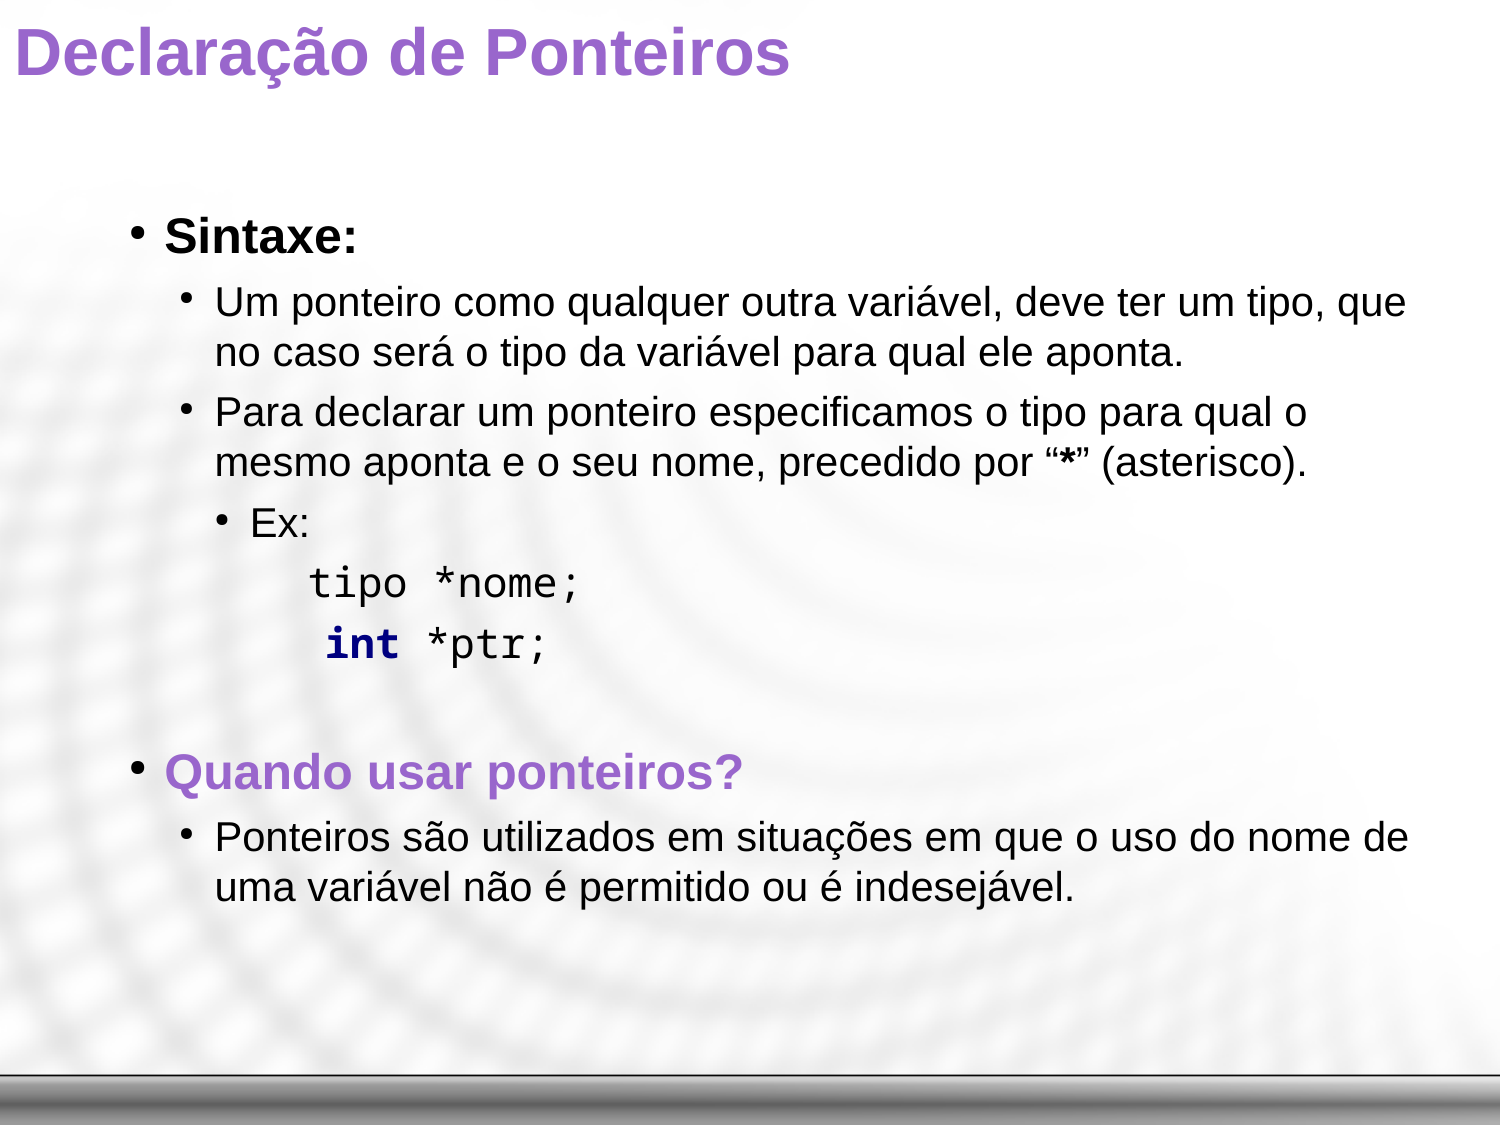

# Declaração de Ponteiros
Sintaxe:
Um ponteiro como qualquer outra variável, deve ter um tipo, que no caso será o tipo da variável para qual ele aponta.
Para declarar um ponteiro especificamos o tipo para qual o mesmo aponta e o seu nome, precedido por “*” (asterisco).
Ex:
 tipo *nome;
 int *ptr;
Quando usar ponteiros?
Ponteiros são utilizados em situações em que o uso do nome de uma variável não é permitido ou é indesejável.